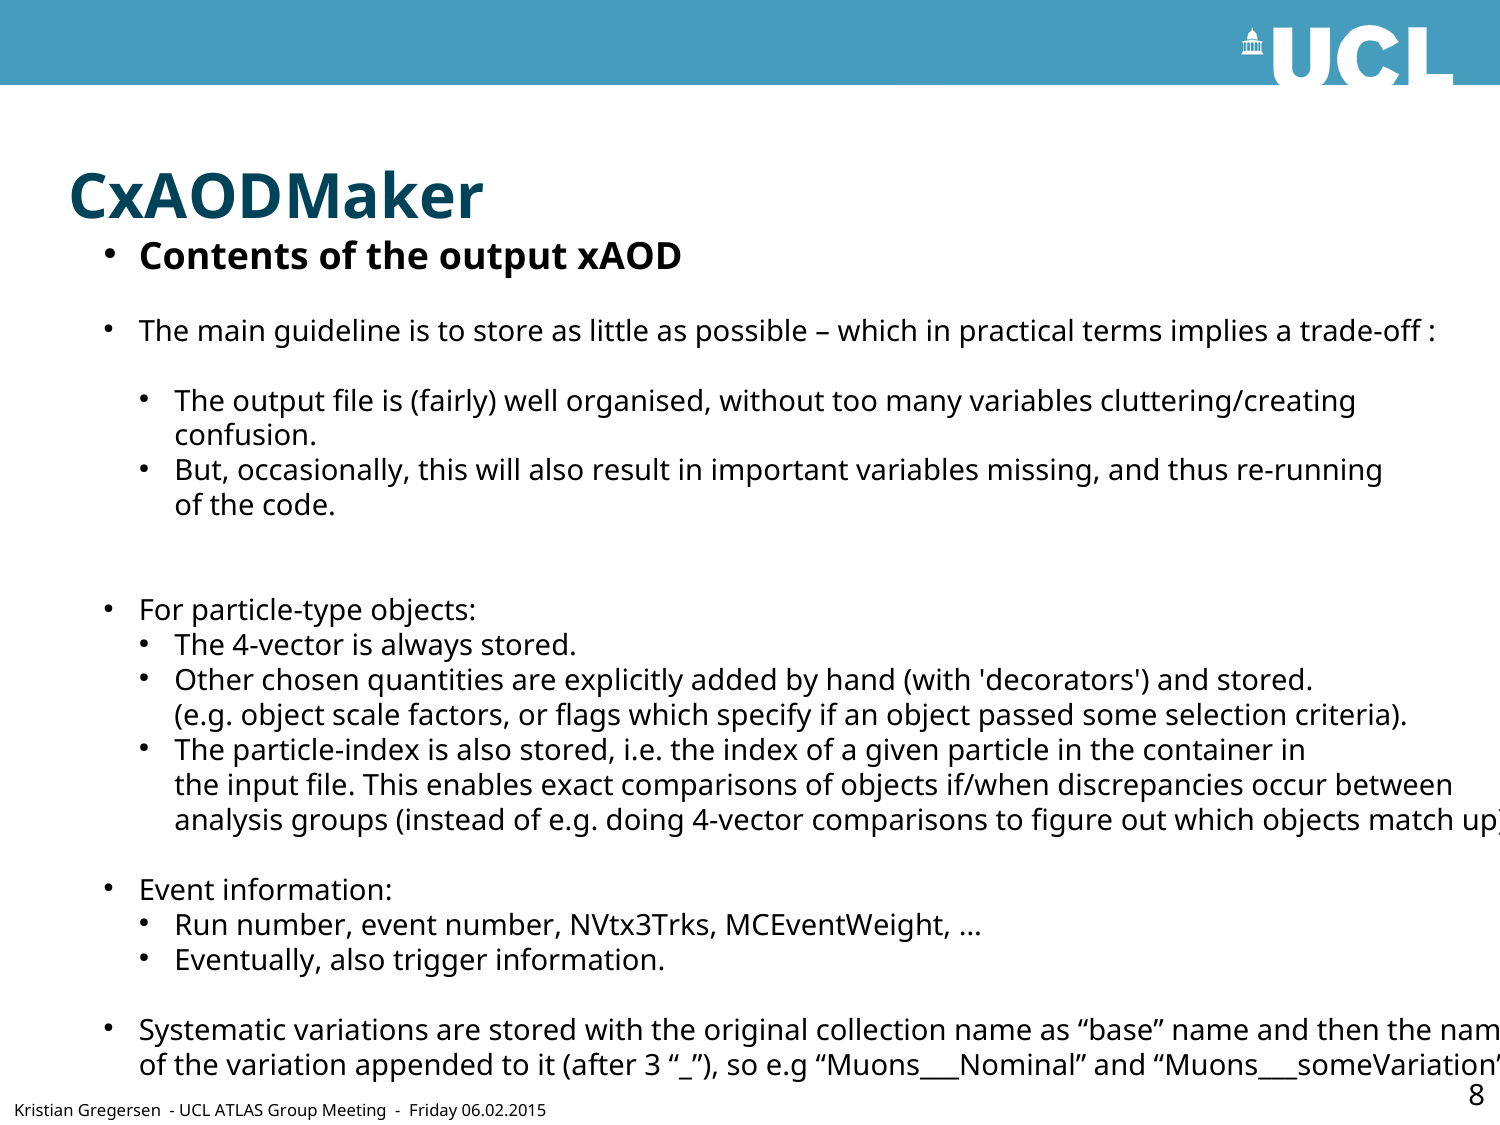

# CxAODMaker
Contents of the output xAOD
The main guideline is to store as little as possible – which in practical terms implies a trade-off :
The output file is (fairly) well organised, without too many variables cluttering/creating
confusion.
But, occasionally, this will also result in important variables missing, and thus re-running
of the code.
For particle-type objects:
The 4-vector is always stored.
Other chosen quantities are explicitly added by hand (with 'decorators') and stored.
(e.g. object scale factors, or flags which specify if an object passed some selection criteria).
The particle-index is also stored, i.e. the index of a given particle in the container in
the input file. This enables exact comparisons of objects if/when discrepancies occur between
analysis groups (instead of e.g. doing 4-vector comparisons to figure out which objects match up).
Event information:
Run number, event number, NVtx3Trks, MCEventWeight, …
Eventually, also trigger information.
Systematic variations are stored with the original collection name as “base” name and then the name
of the variation appended to it (after 3 “_”), so e.g “Muons___Nominal” and “Muons___someVariation”.
8